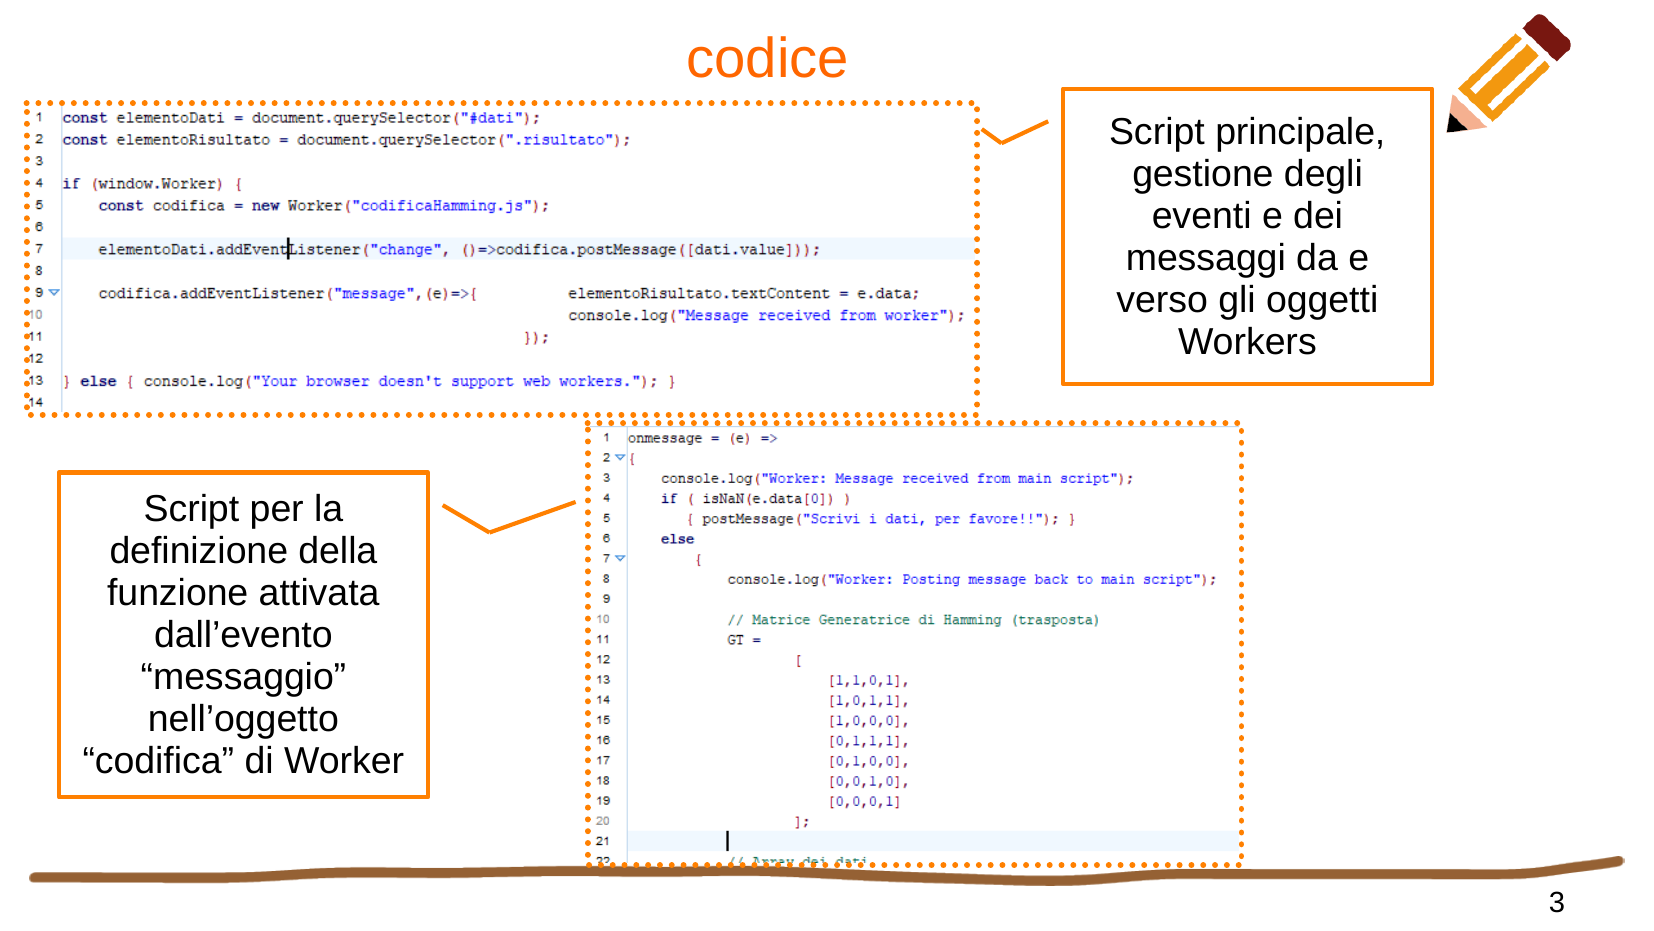

# codice
Script principale, gestione degli eventi e dei messaggi da e verso gli oggetti Workers
Script per la definizione della funzione attivata dall’evento “messaggio” nell’oggetto “codifica” di Worker
3